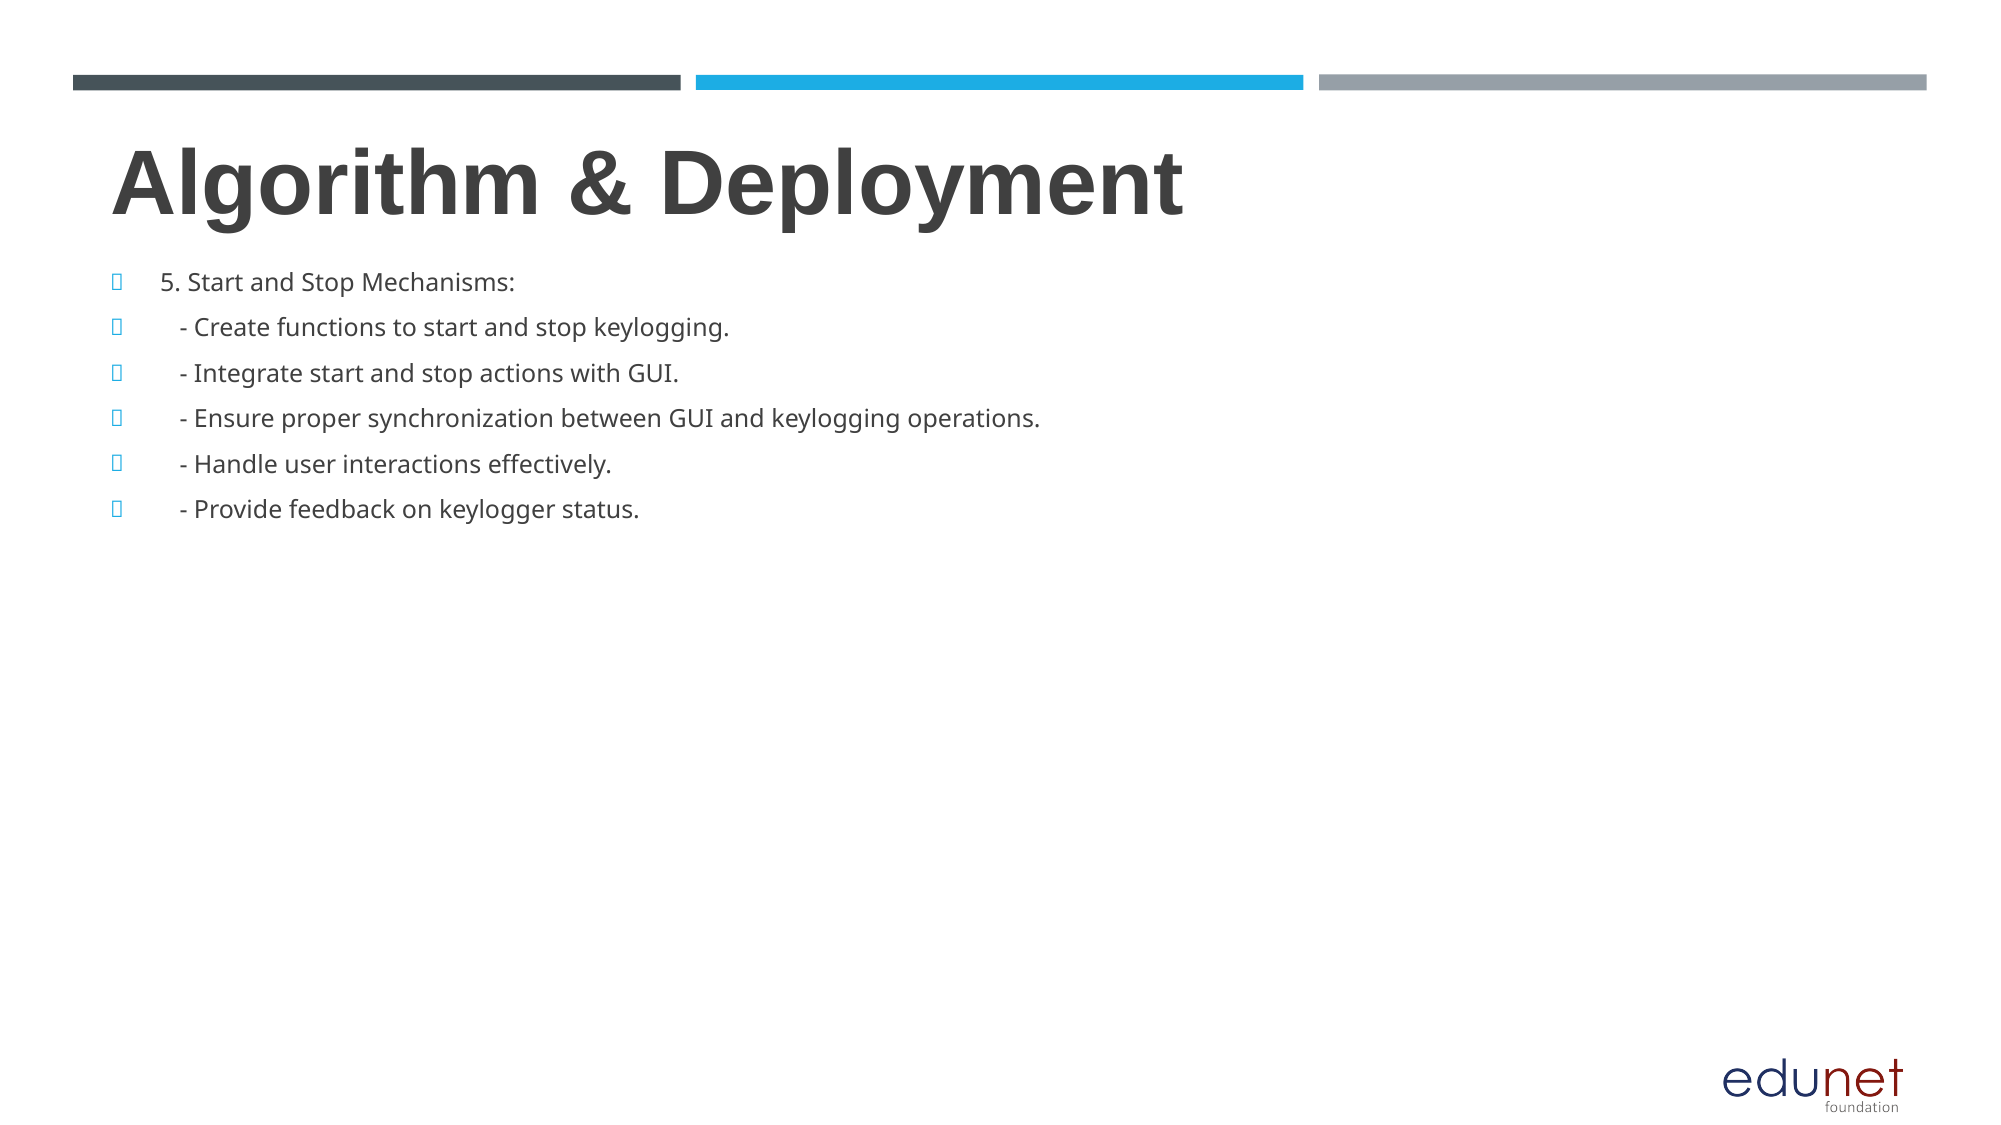

# Algorithm & Deployment
5. Start and Stop Mechanisms:
 - Create functions to start and stop keylogging.
 - Integrate start and stop actions with GUI.
 - Ensure proper synchronization between GUI and keylogging operations.
 - Handle user interactions effectively.
 - Provide feedback on keylogger status.